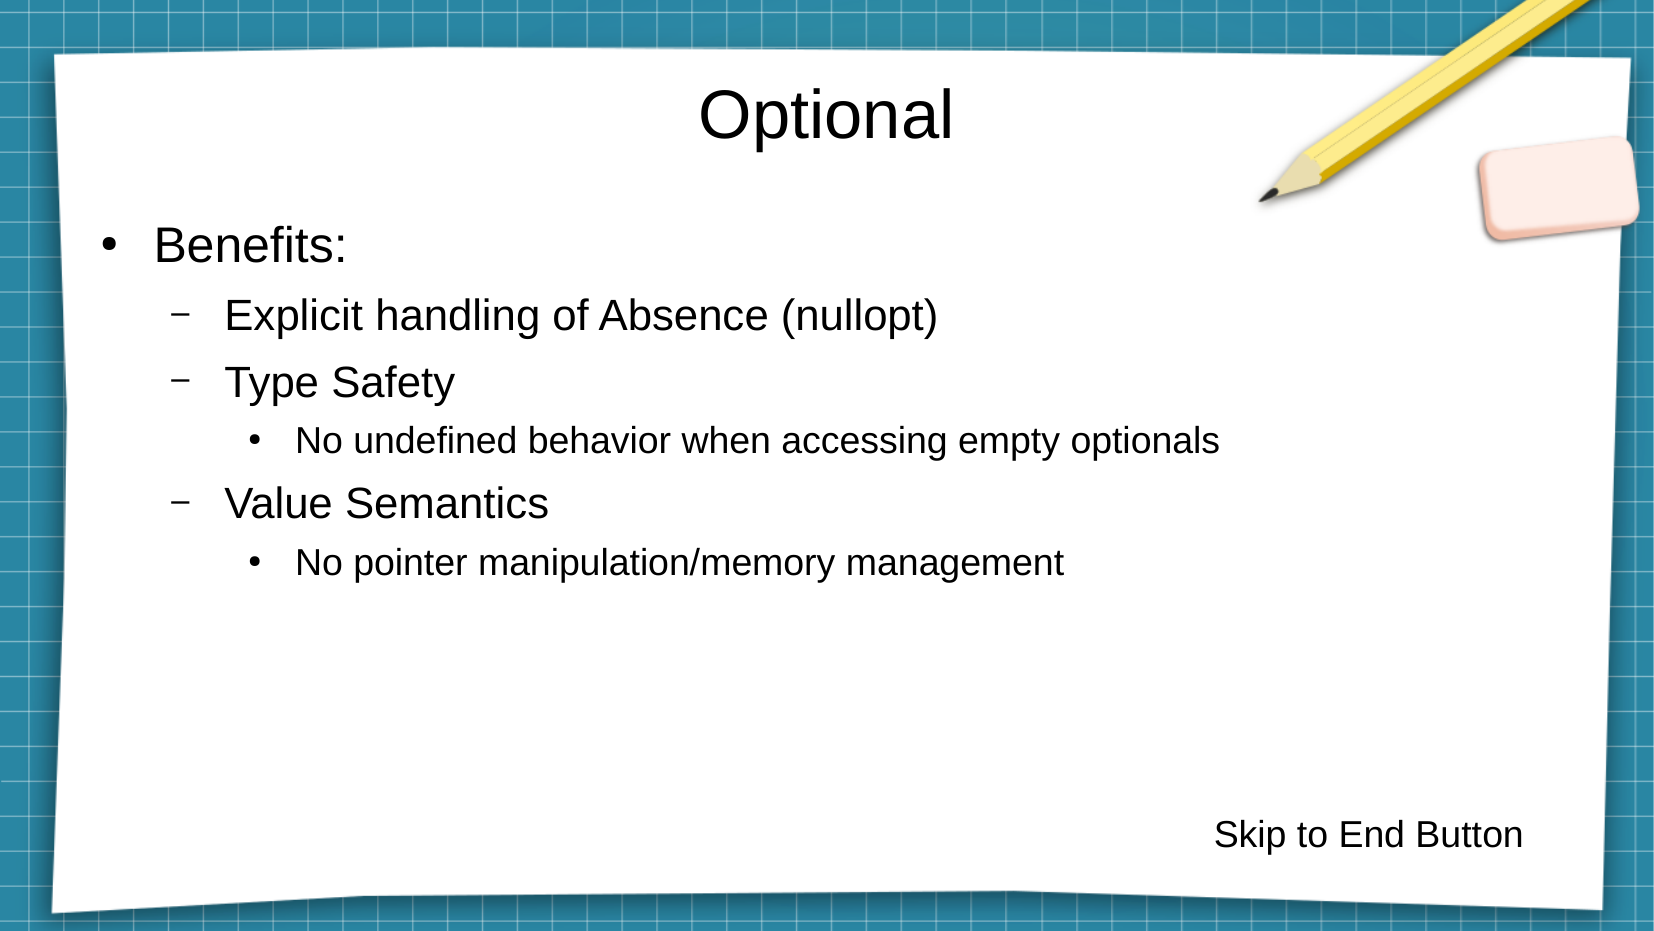

# Optional
Benefits:
Explicit handling of Absence (nullopt)
Type Safety
No undefined behavior when accessing empty optionals
Value Semantics
No pointer manipulation/memory management
Skip to End Button